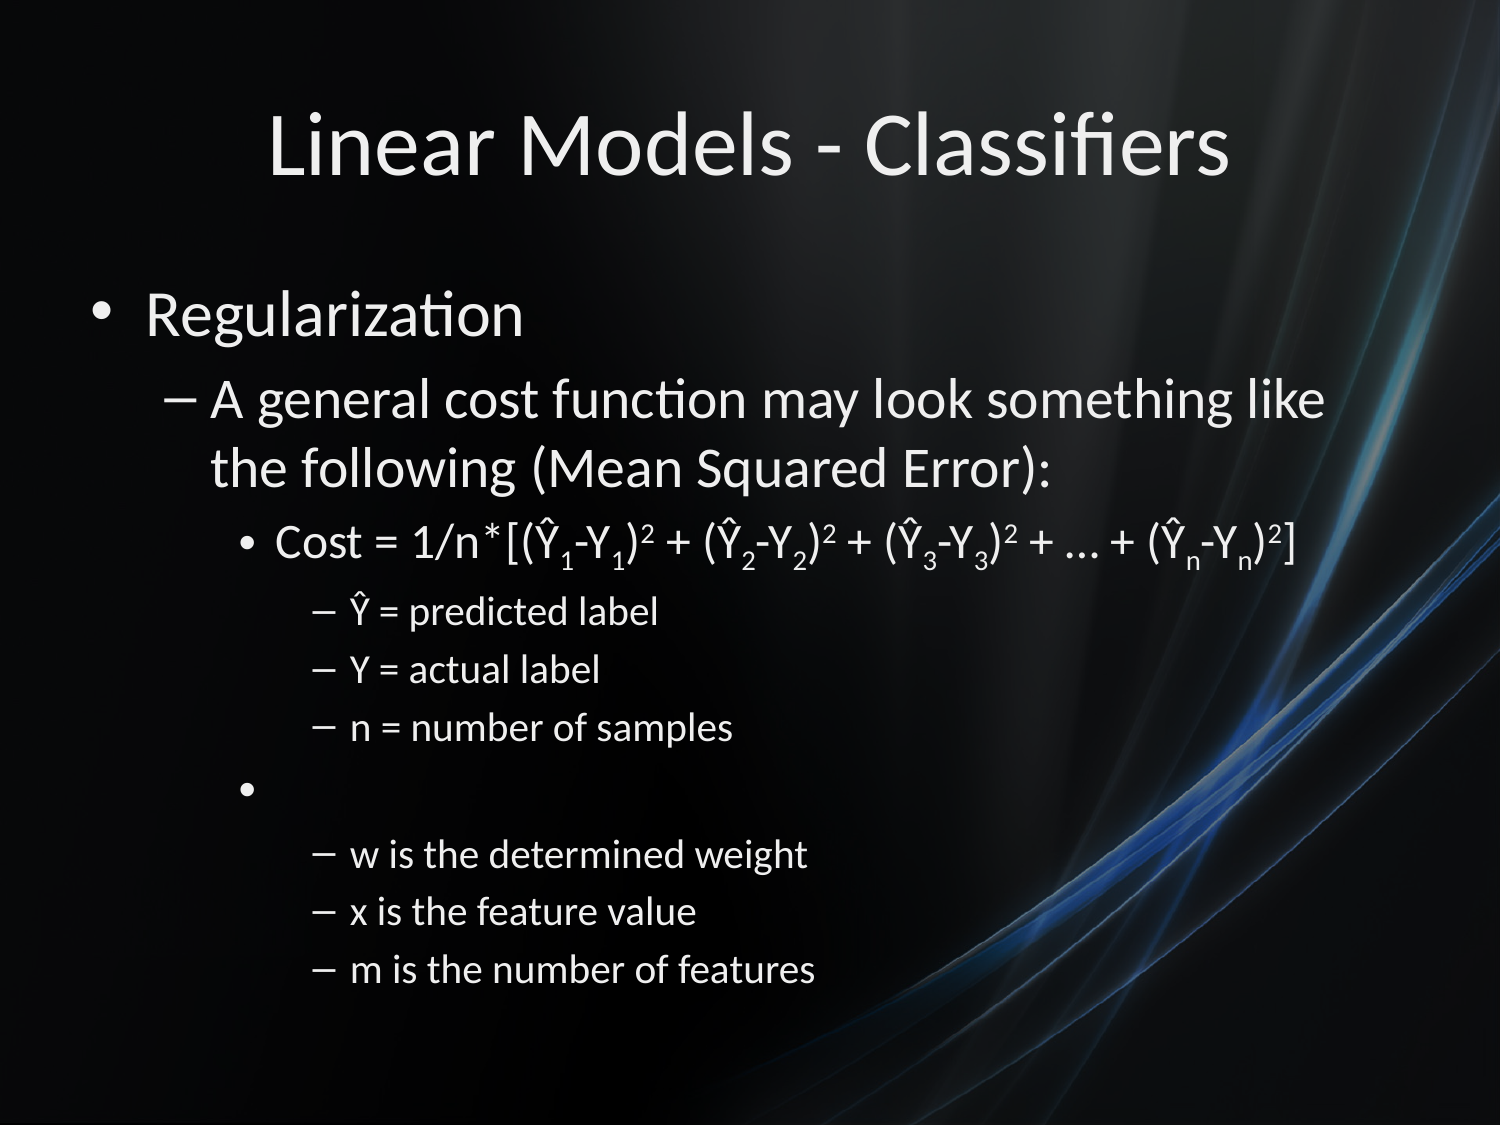

# Linear Models - Classifiers
Regularization
A general cost function may look something like the following (Mean Squared Error):
Cost = 1/n*[(Ŷ1-Y1)2 + (Ŷ2-Y2)2 + (Ŷ3-Y3)2 + … + (Ŷn-Yn)2]
Ŷ = predicted label
Y = actual label
n = number of samples
w is the determined weight
x is the feature value
m is the number of features